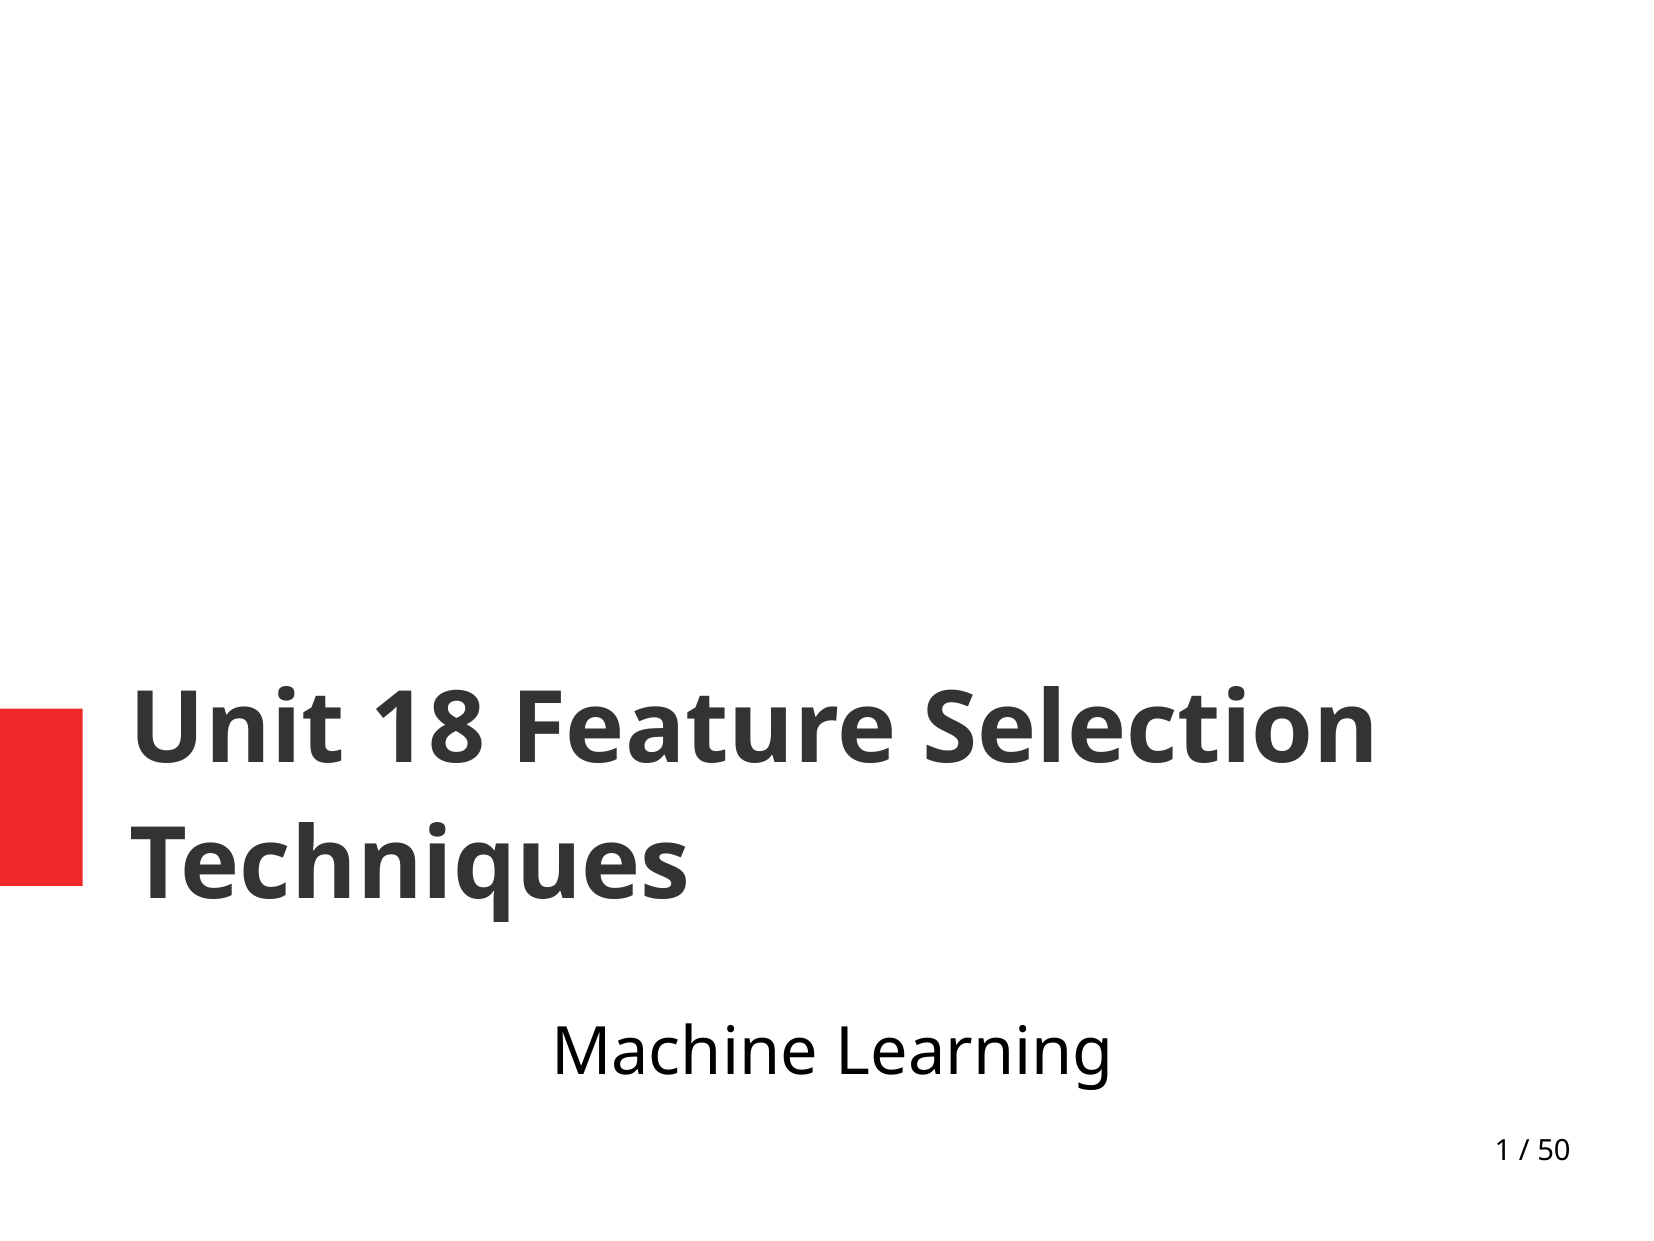

# Unit 18 Feature Selection Techniques
Machine Learning
1